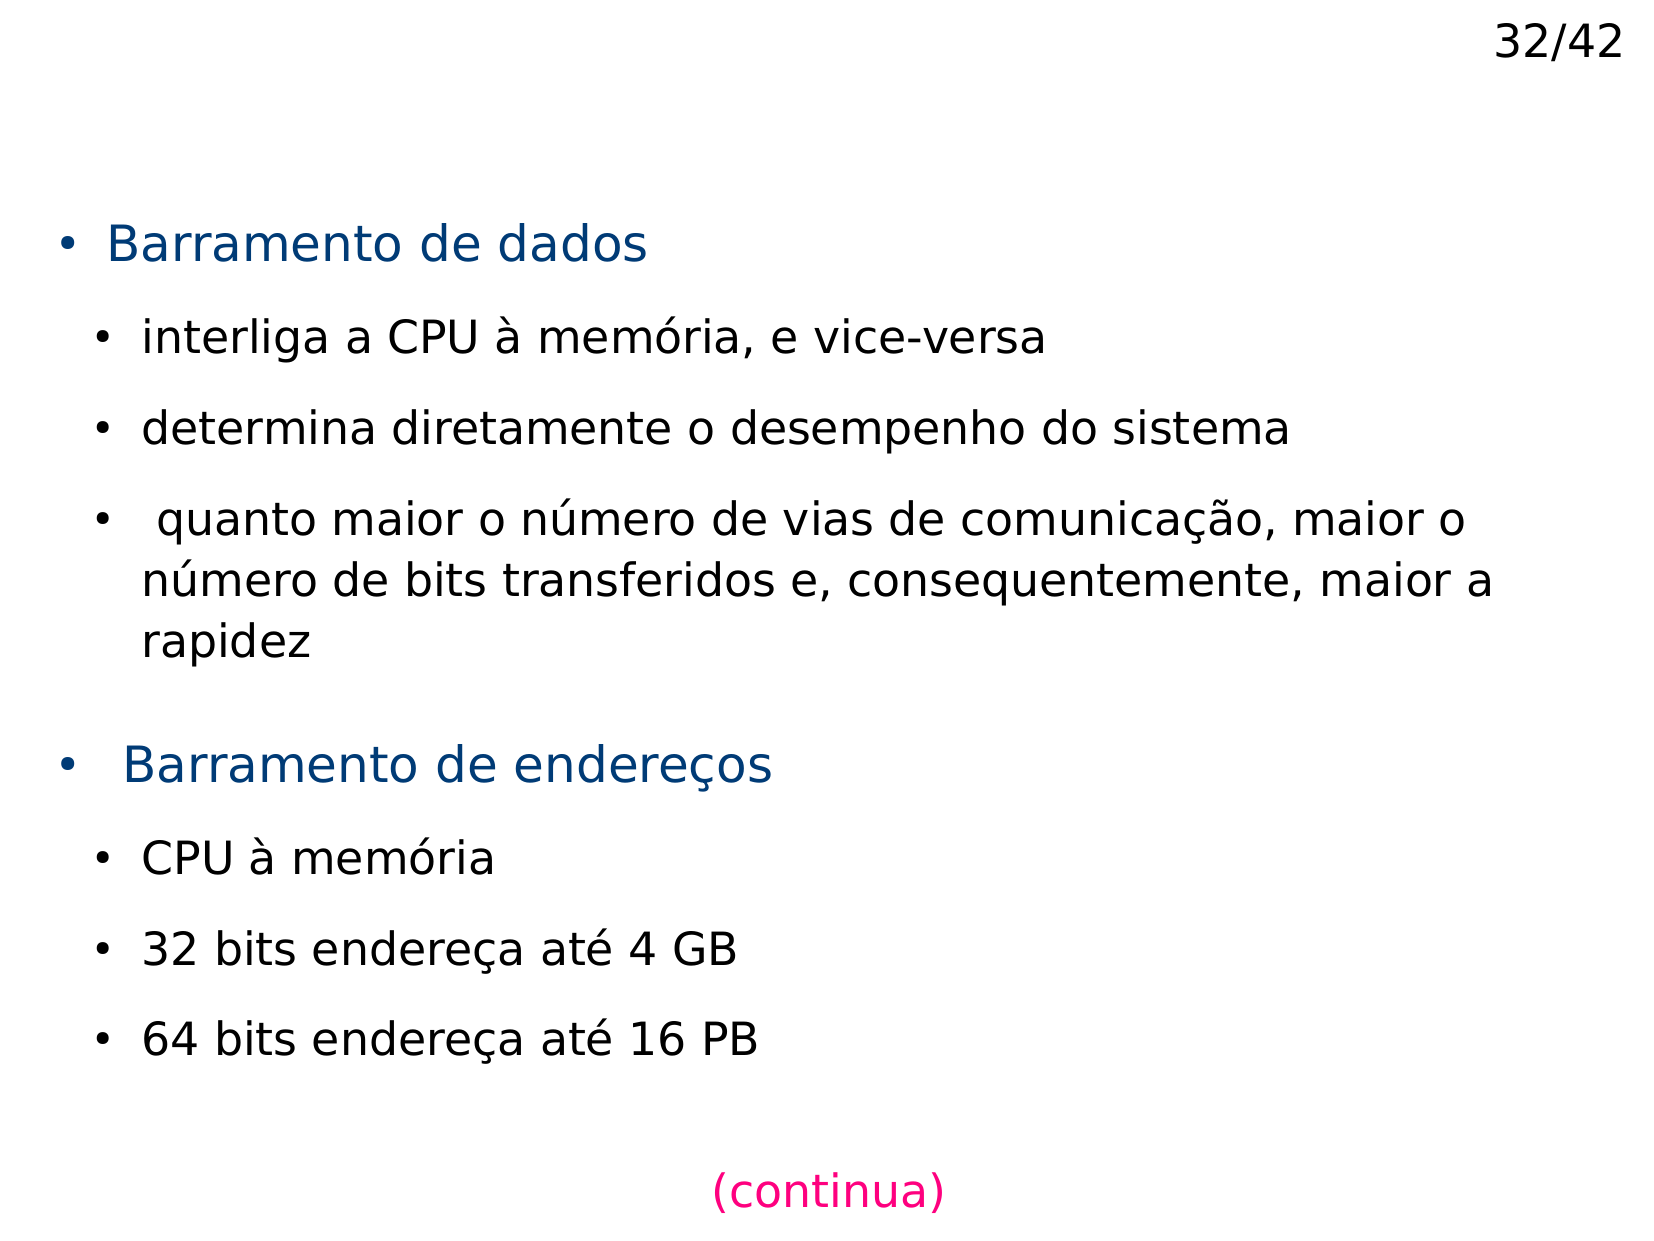

32
#
Barramento de dados
interliga a CPU à memória, e vice-versa
determina diretamente o desempenho do sistema
 quanto maior o número de vias de comunicação, maior o número de bits transferidos e, consequentemente, maior a rapidez
 Barramento de endereços
CPU à memória
32 bits endereça até 4 GB
64 bits endereça até 16 PB
(continua)